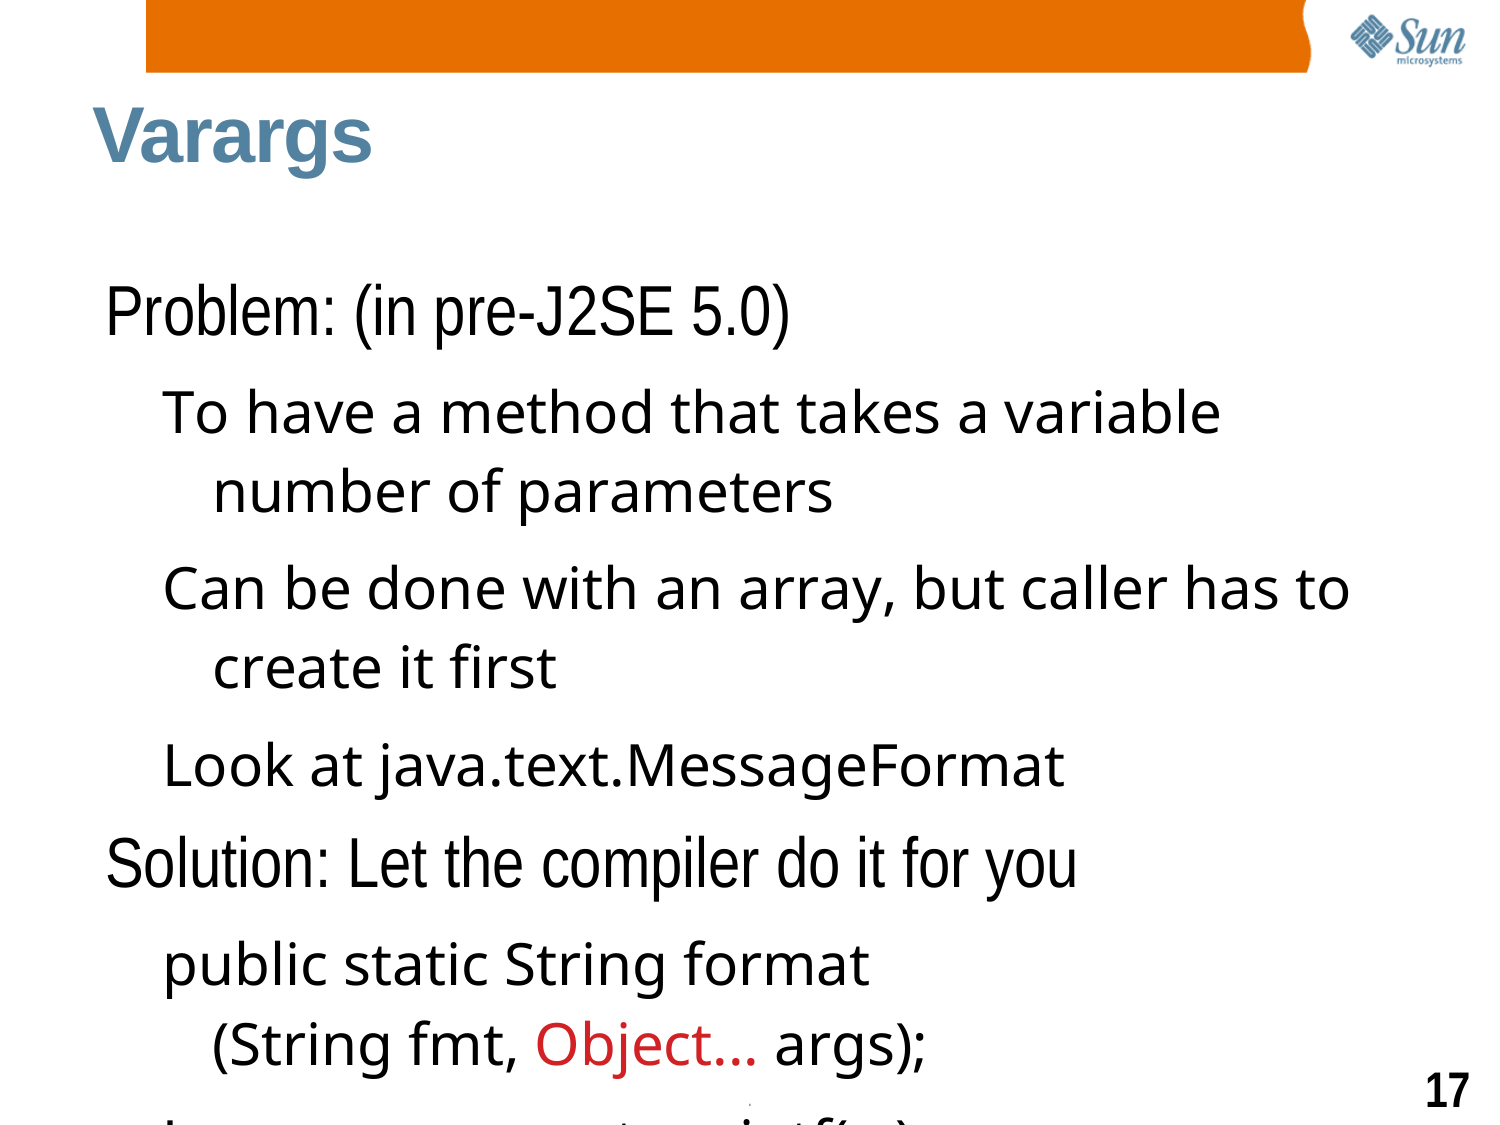

# Varargs
Problem: (in pre-J2SE 5.0)
To have a method that takes a variable number of parameters
Can be done with an array, but caller has to create it first
Look at java.text.MessageFormat
Solution: Let the compiler do it for you
public static String format
(String fmt, Object... args);
Java now supports printf(...)